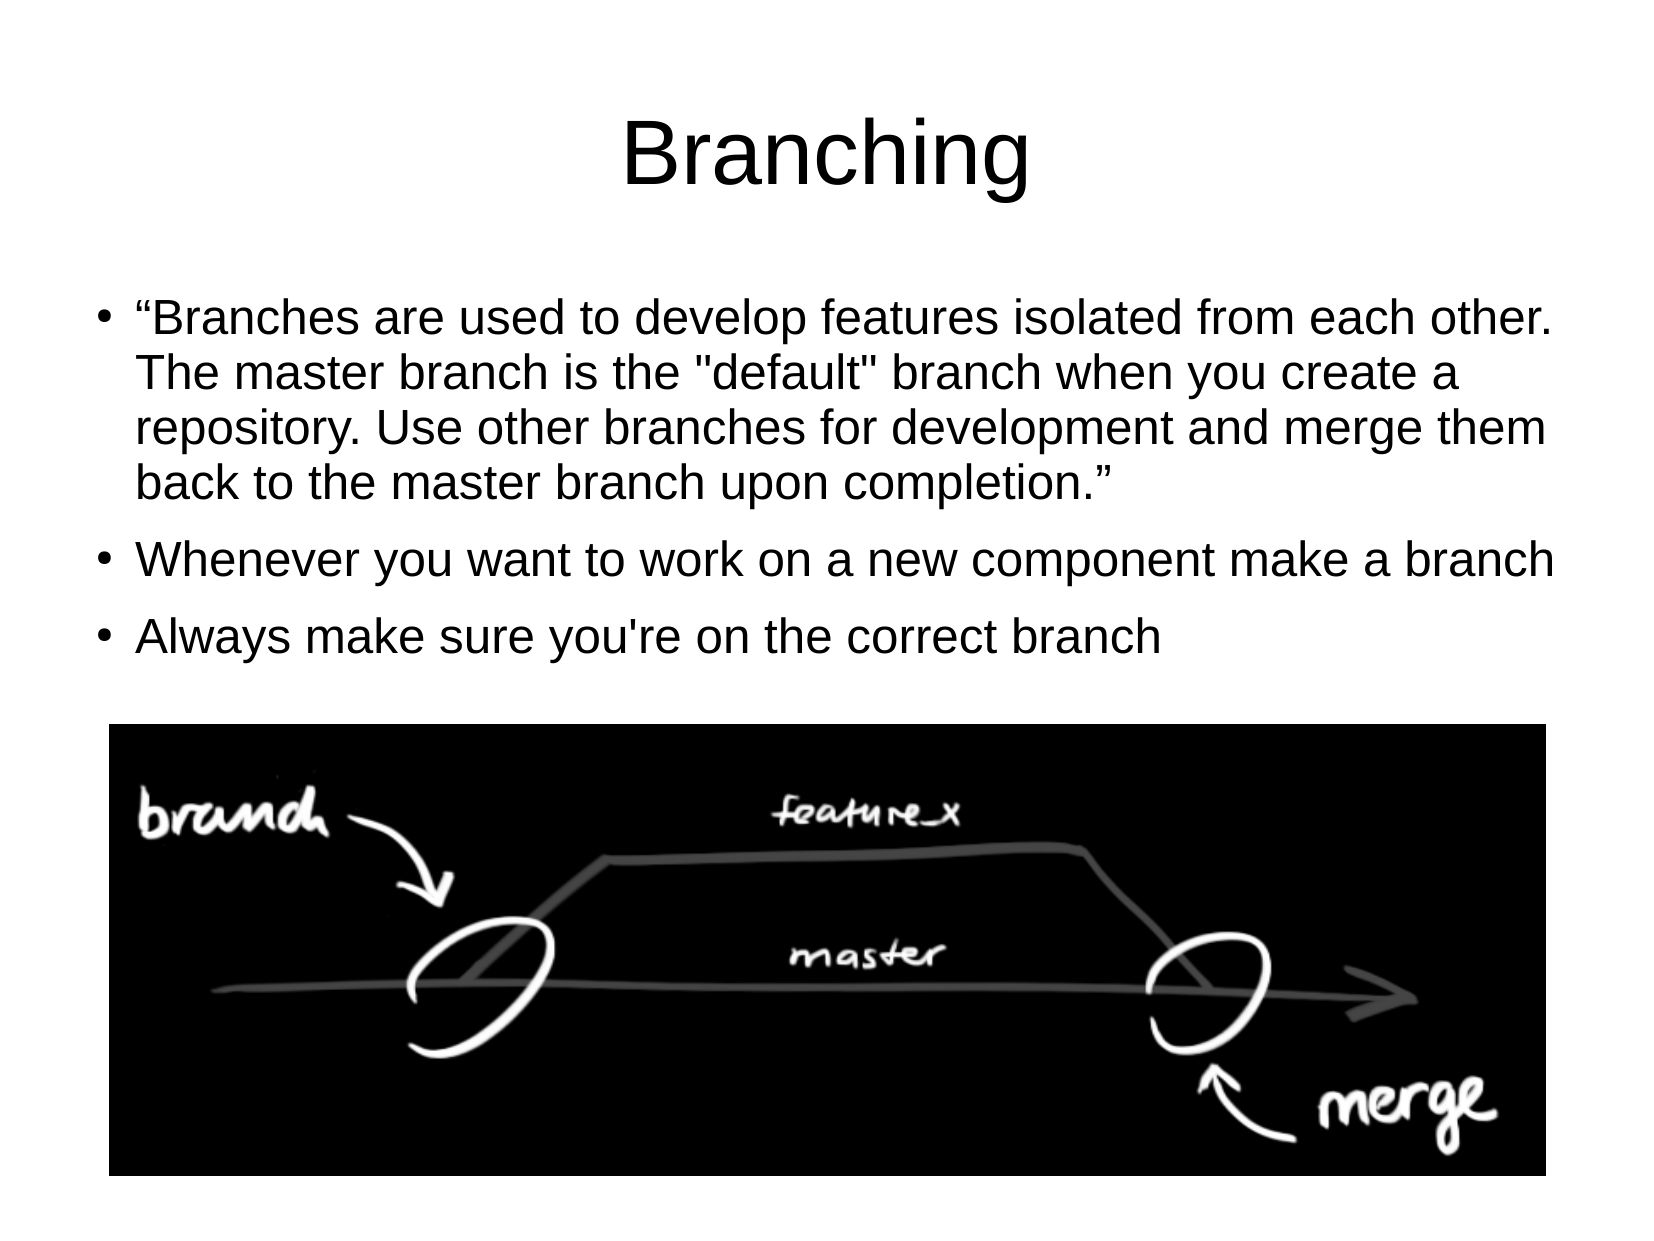

# Branching
“Branches are used to develop features isolated from each other. The master branch is the "default" branch when you create a repository. Use other branches for development and merge them back to the master branch upon completion.”
Whenever you want to work on a new component make a branch
Always make sure you're on the correct branch